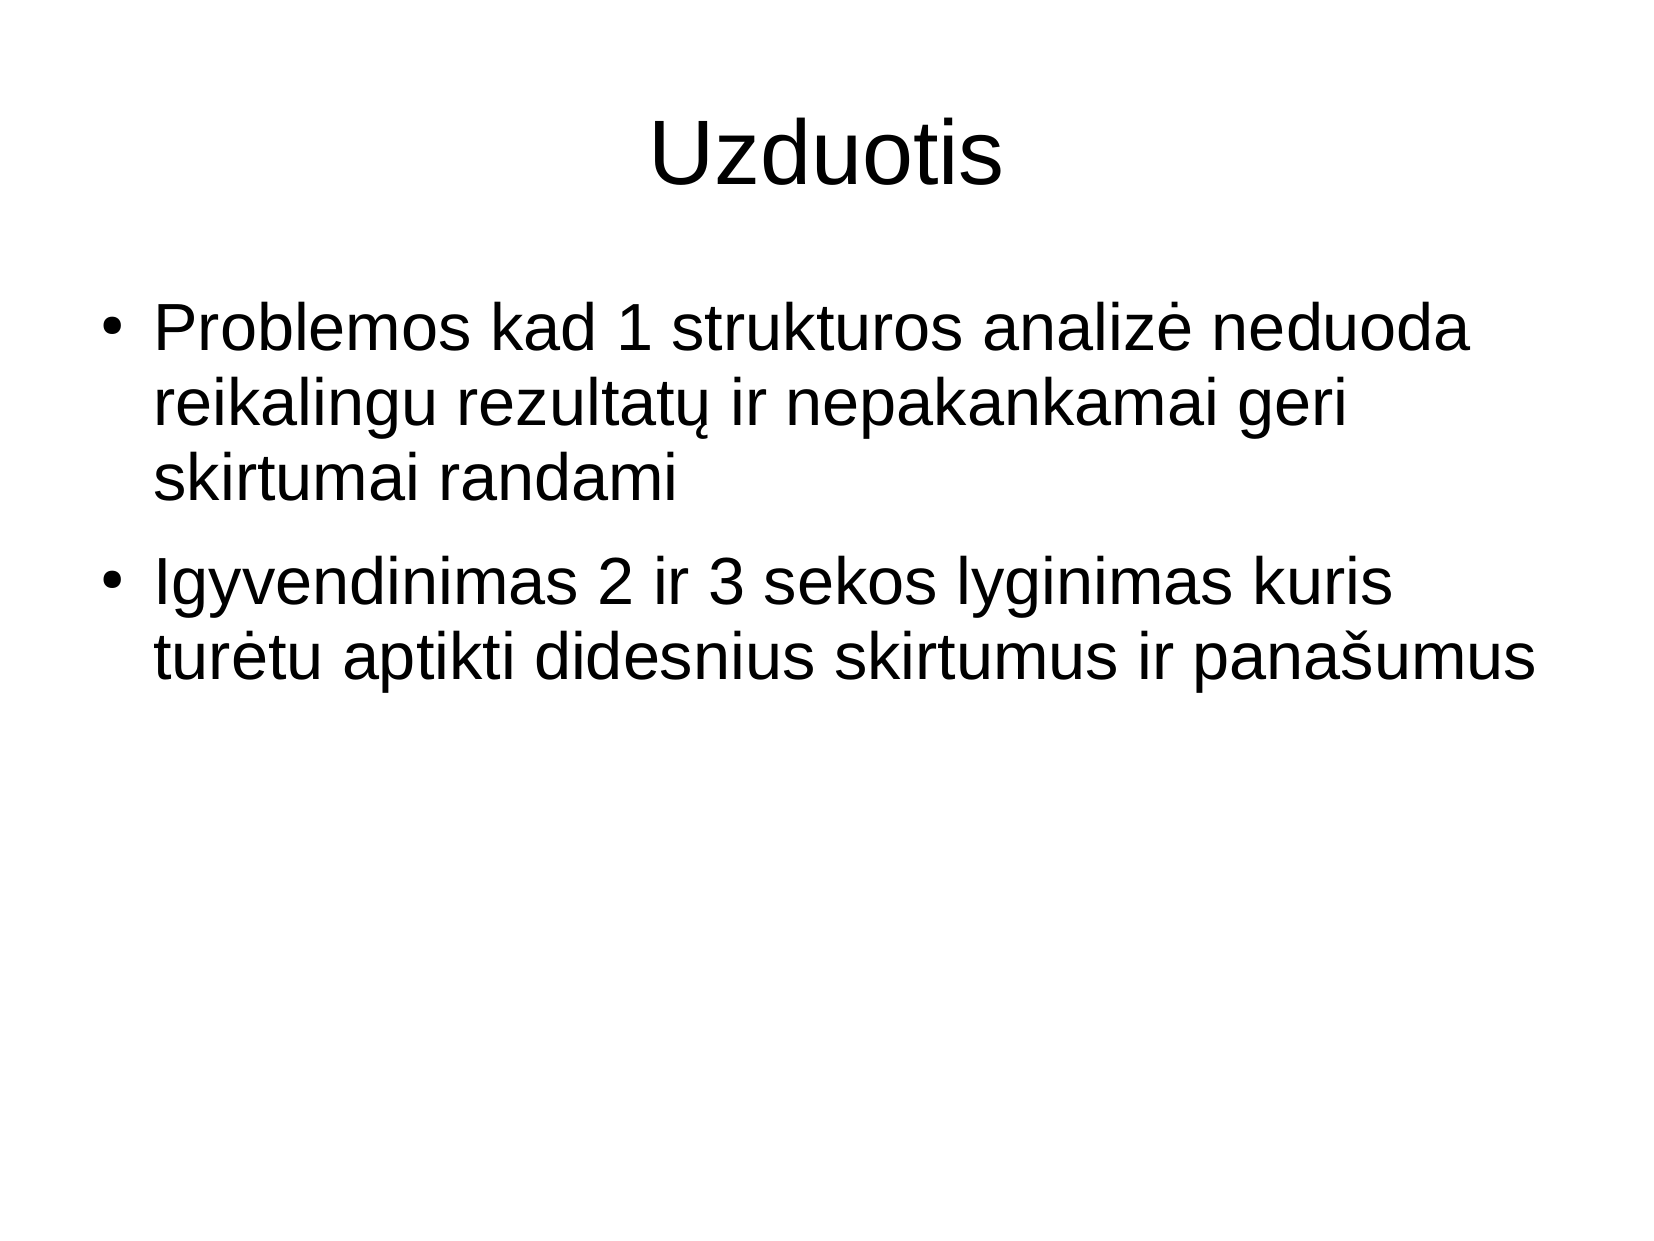

# Uzduotis
Problemos kad 1 strukturos analizė neduoda reikalingu rezultatų ir nepakankamai geri skirtumai randami
Igyvendinimas 2 ir 3 sekos lyginimas kuris turėtu aptikti didesnius skirtumus ir panašumus